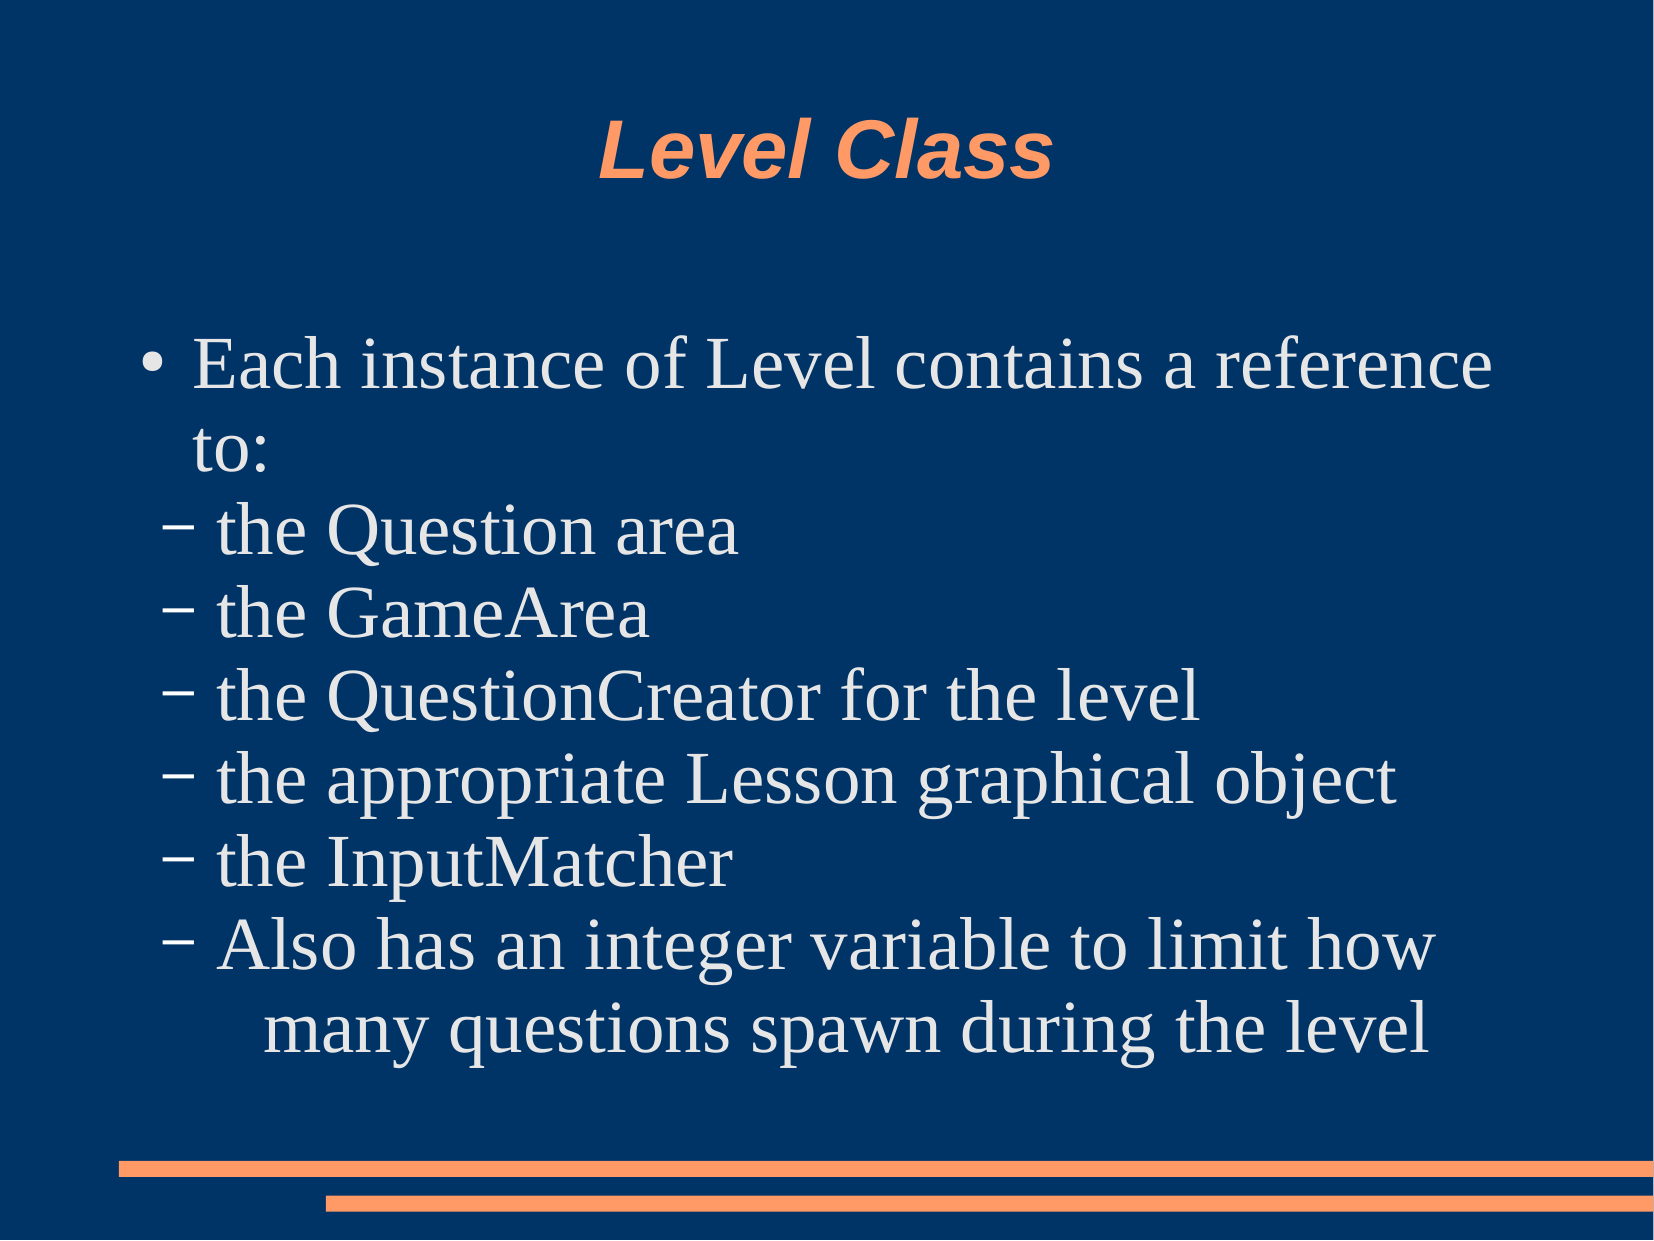

# Level Class
Each instance of Level contains a reference to:
the Question area
the GameArea
the QuestionCreator for the level
the appropriate Lesson graphical object
the InputMatcher
Also has an integer variable to limit how many questions spawn during the level